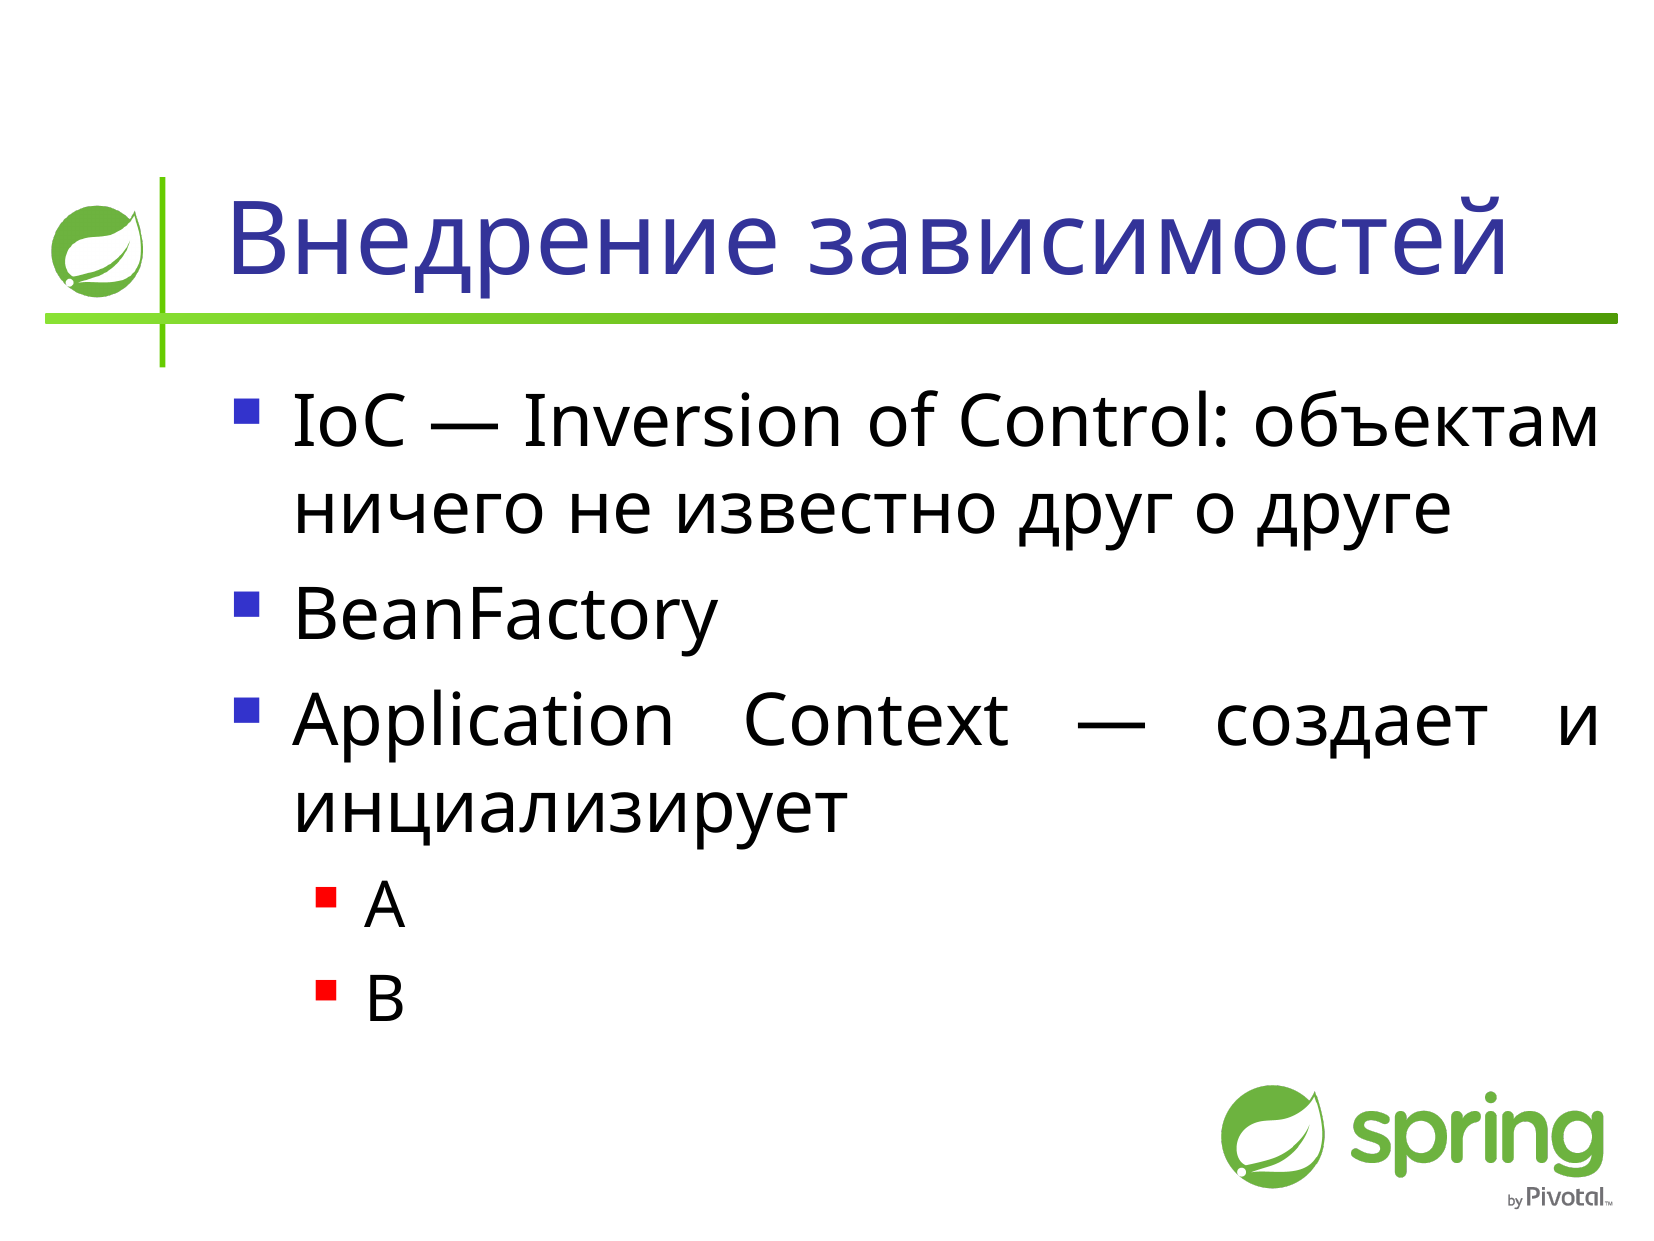

# Внедрение зависимостей
IoC — Inversion of Control: объектам ничего не известно друг о друге
BeanFactory
Application Context — создает и инциализирует
A
B